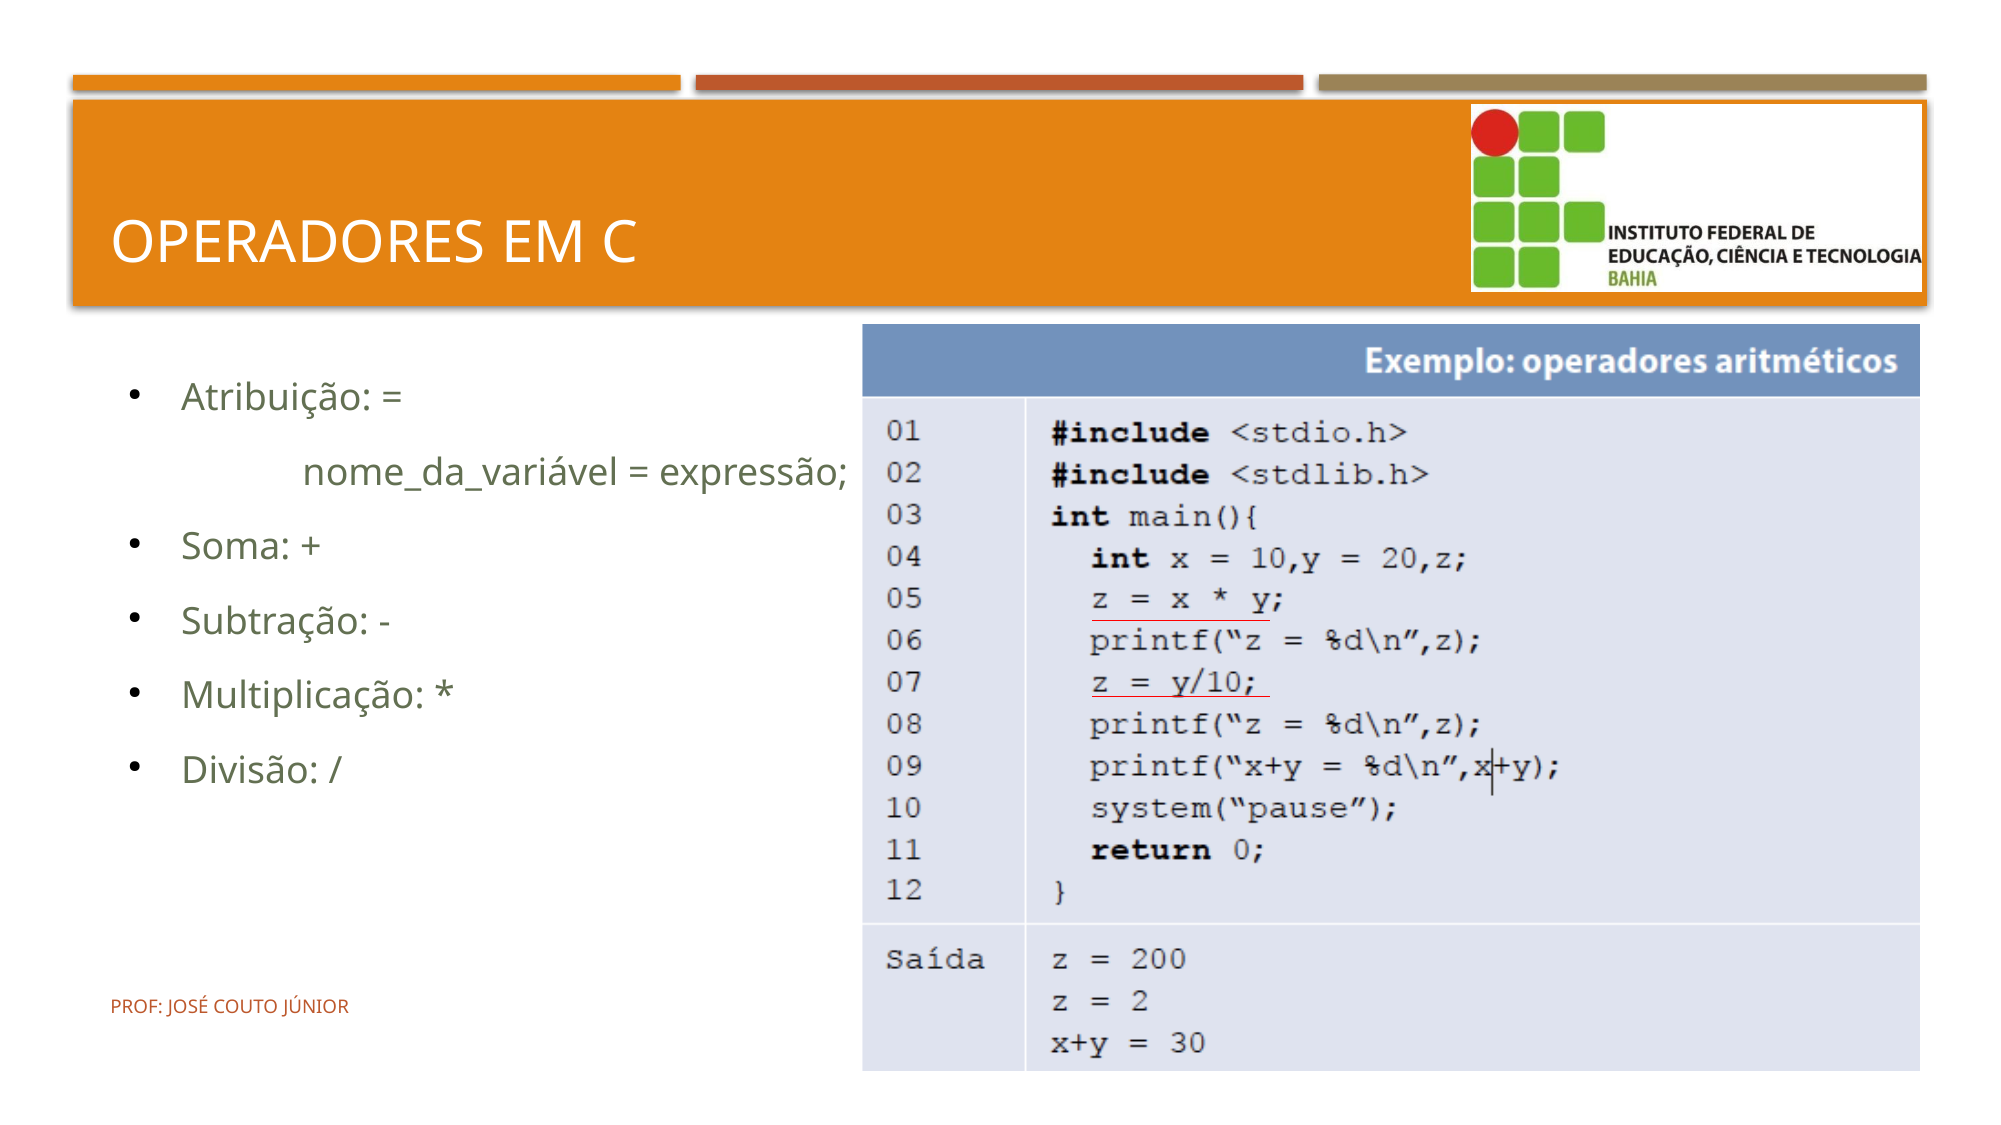

# Operadores em C
Atribuição: =
nome_da_variável = expressão;
Soma: +
Subtração: -
Multiplicação: *
Divisão: /
Prof: José Couto Júnior
3